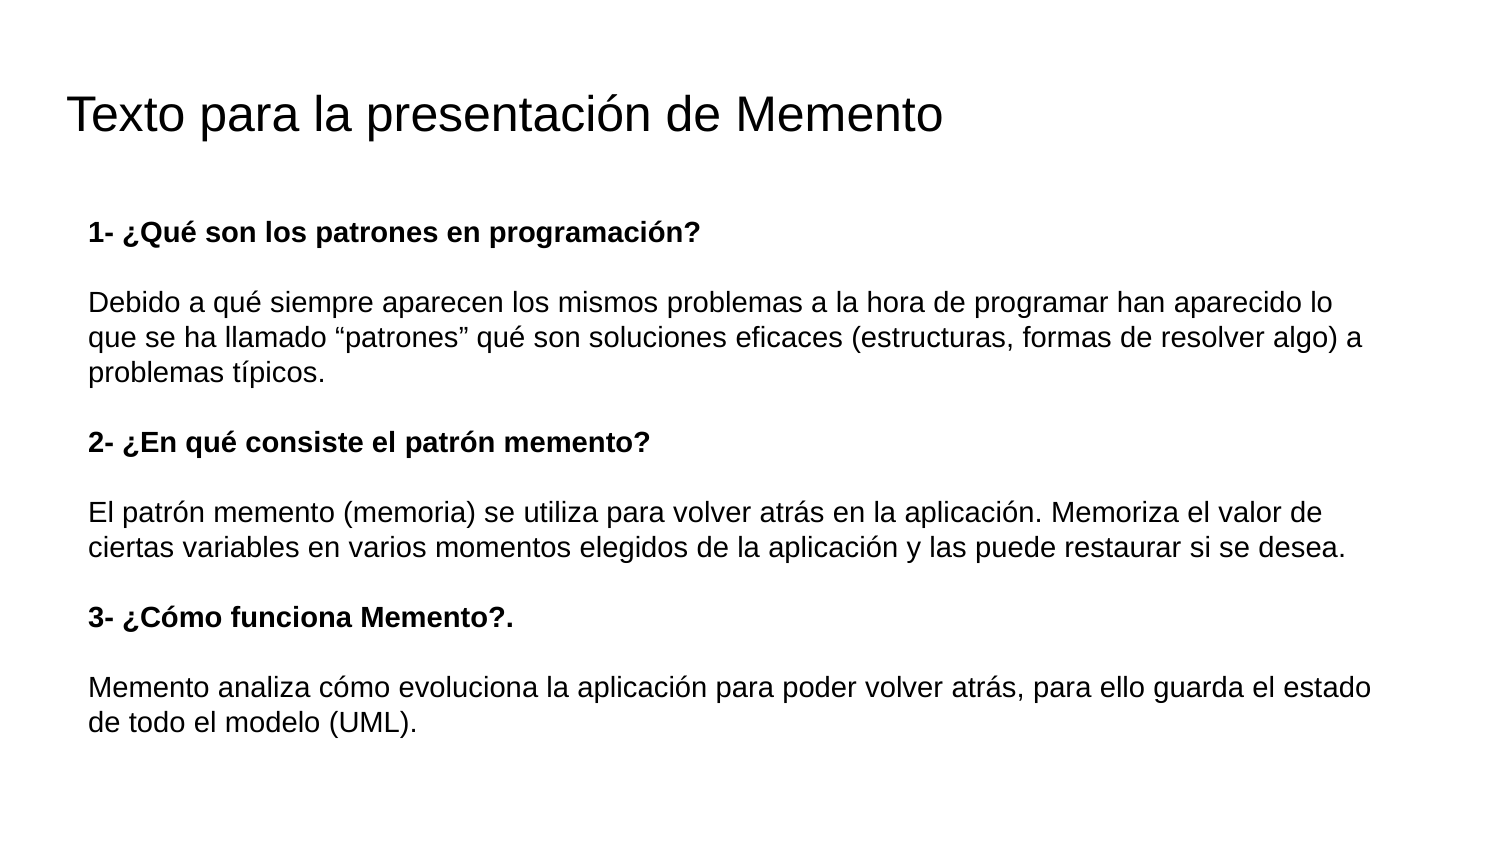

# Texto para la presentación de Memento
1- ¿Qué son los patrones en programación?
Debido a qué siempre aparecen los mismos problemas a la hora de programar han aparecido lo que se ha llamado “patrones” qué son soluciones eficaces (estructuras, formas de resolver algo) a problemas típicos.
2- ¿En qué consiste el patrón memento?
El patrón memento (memoria) se utiliza para volver atrás en la aplicación. Memoriza el valor de ciertas variables en varios momentos elegidos de la aplicación y las puede restaurar si se desea.
3- ¿Cómo funciona Memento?.
Memento analiza cómo evoluciona la aplicación para poder volver atrás, para ello guarda el estado de todo el modelo (UML).